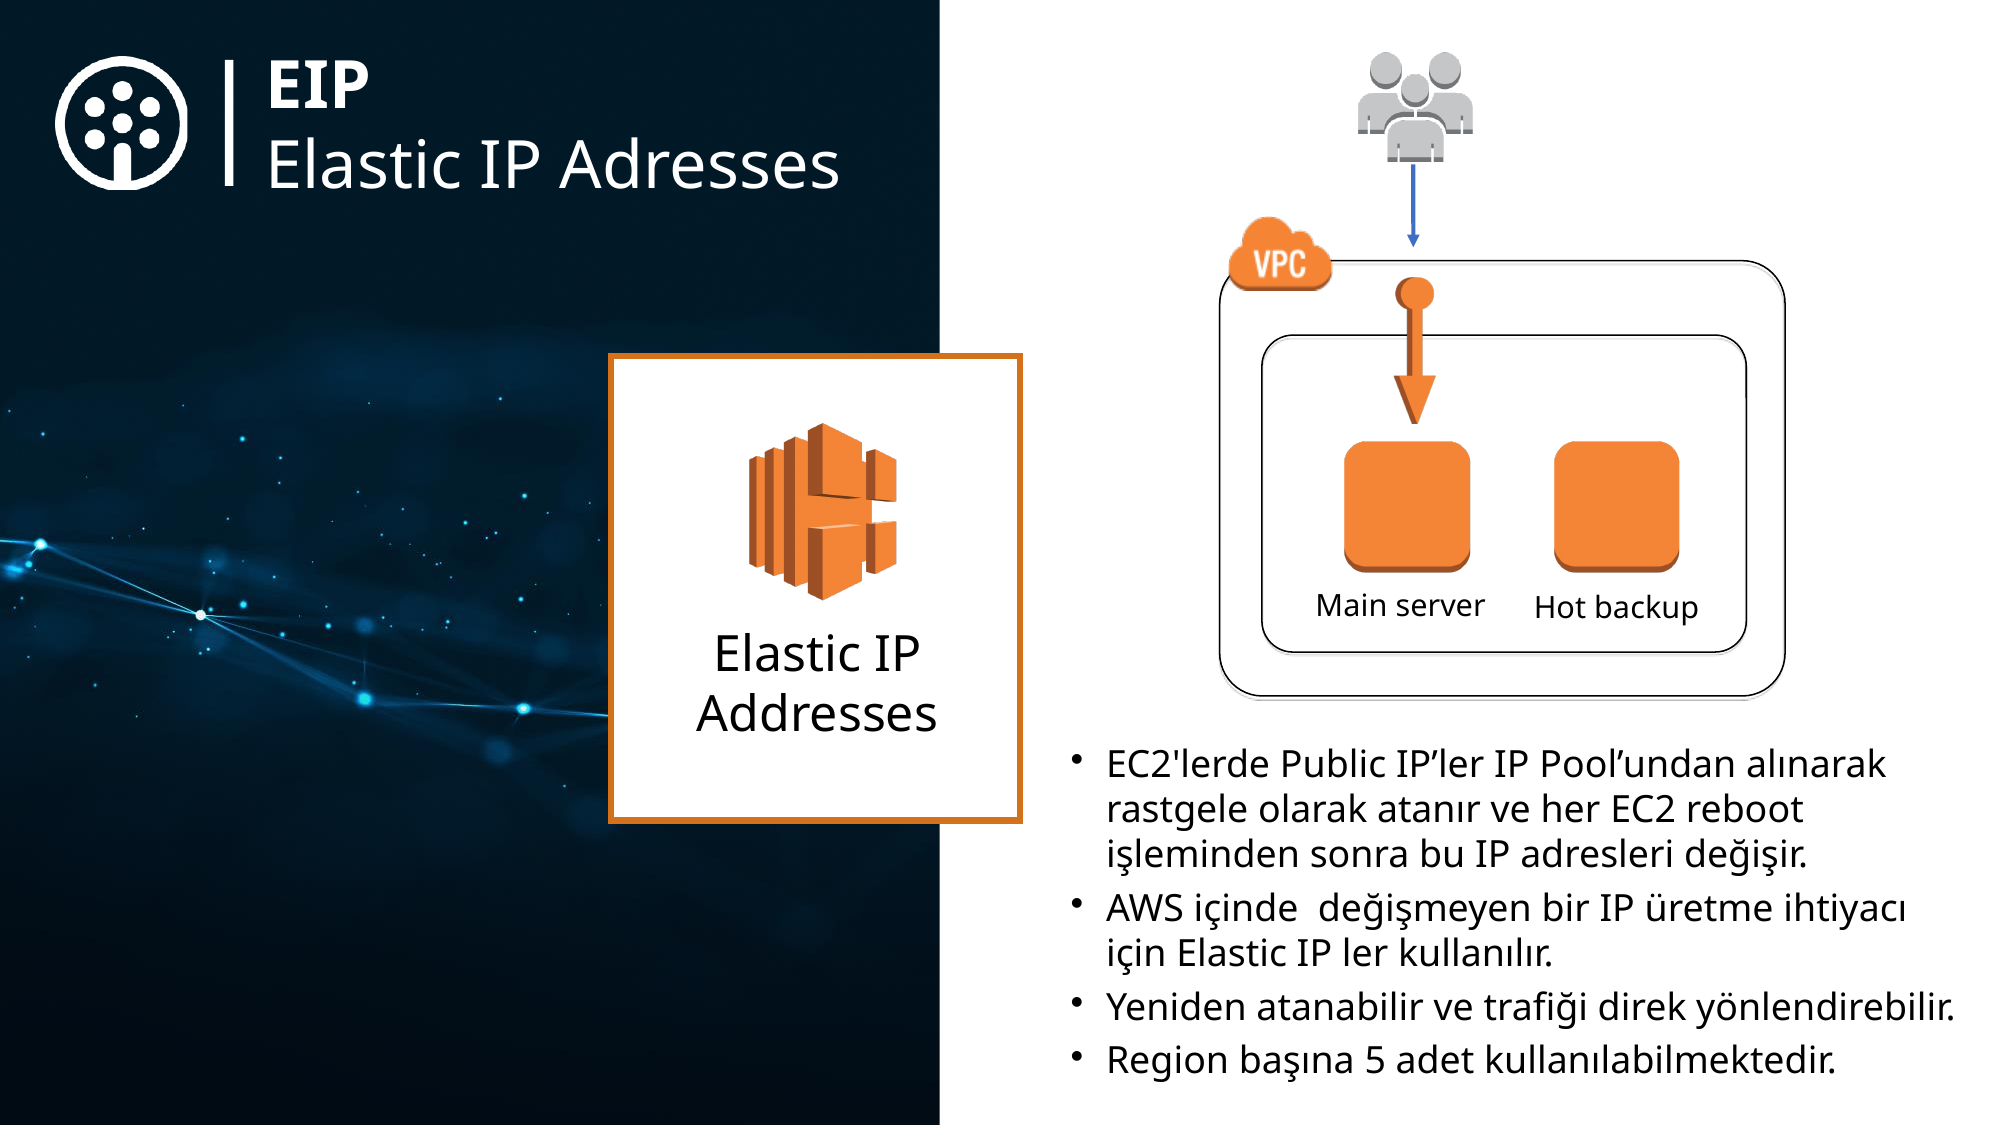

EIP
Elastic IP Adresses
Main server
Hot backup
Elastic IP
Addresses
EC2'lerde Public IP’ler IP Pool’undan alınarak rastgele olarak atanır ve her EC2 reboot işleminden sonra bu IP adresleri değişir.
AWS içinde değişmeyen bir IP üretme ihtiyacı için Elastic IP ler kullanılır.
Yeniden atanabilir ve trafiği direk yönlendirebilir.
Region başına 5 adet kullanılabilmektedir.